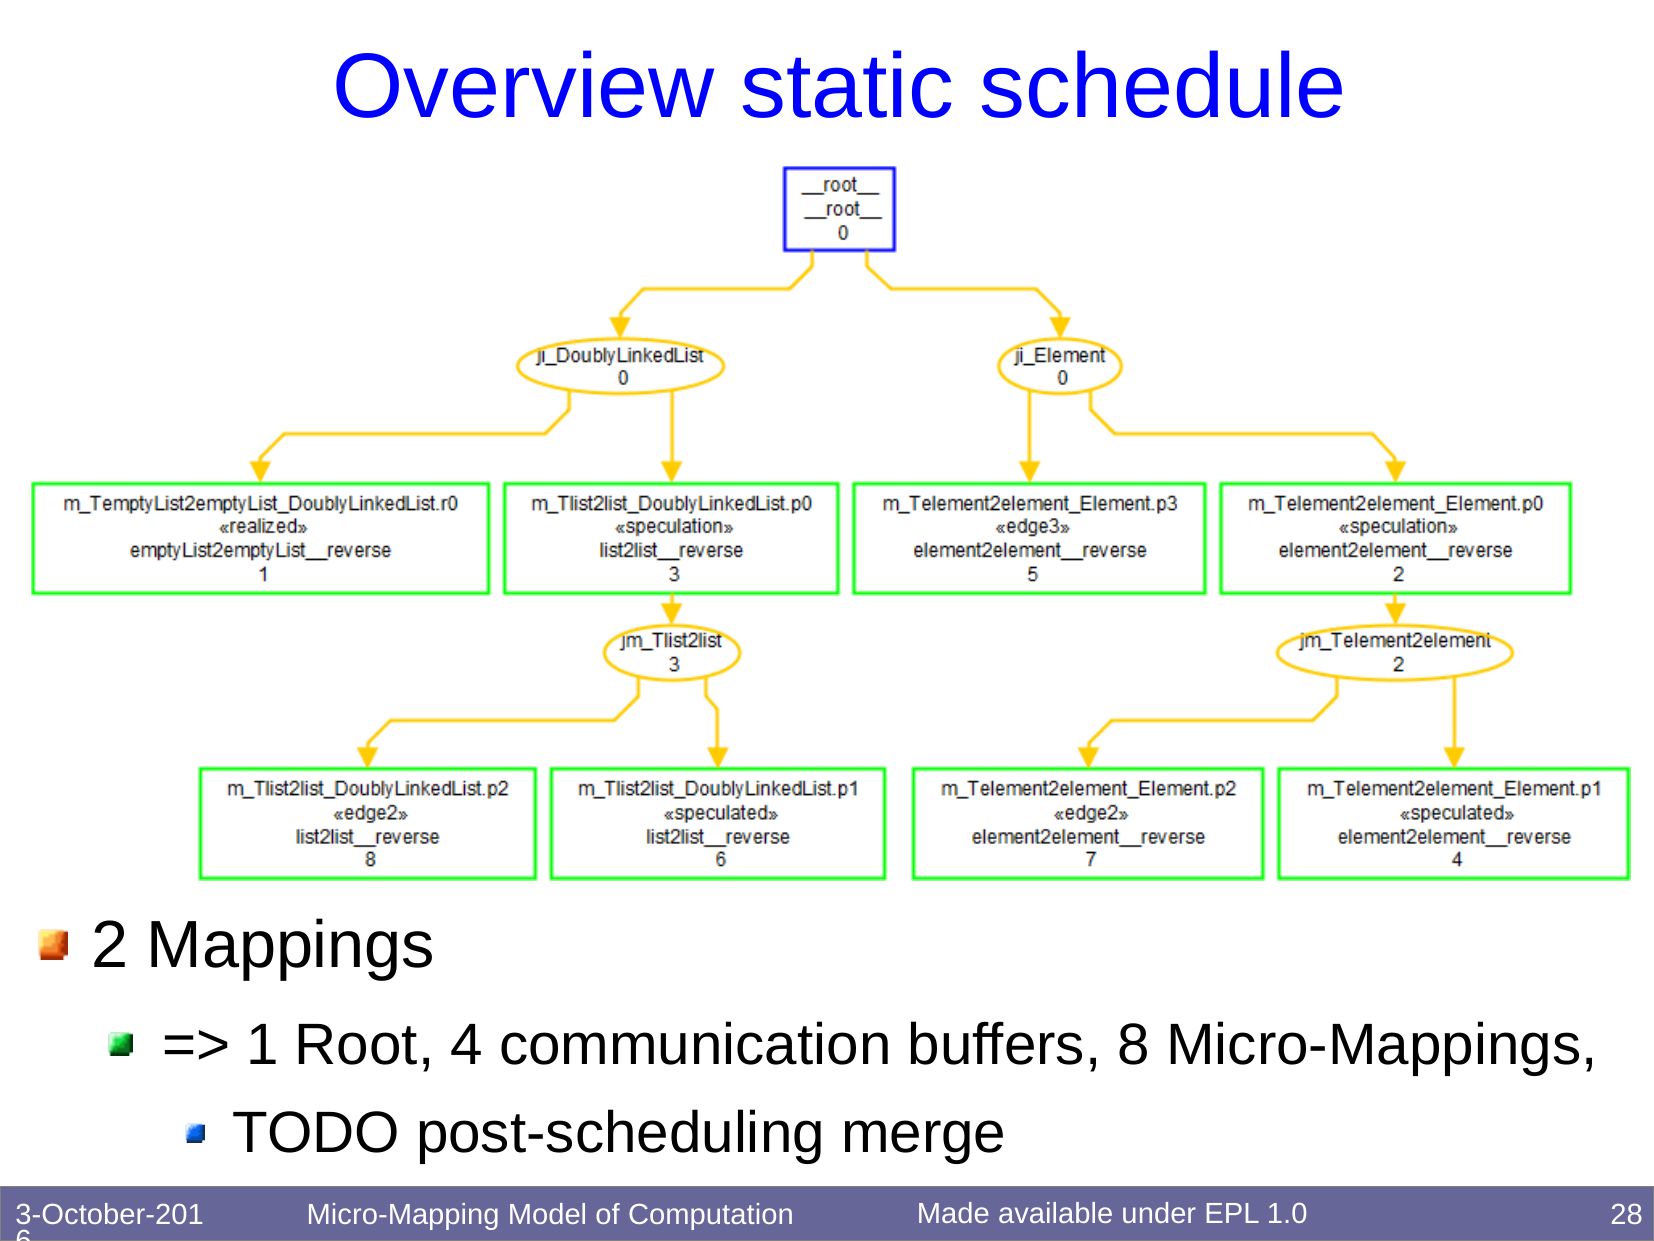

# Overview static schedule
2 Mappings
=> 1 Root, 4 communication buffers, 8 Micro-Mappings,
TODO post-scheduling merge
3-October-2016
Micro-Mapping Model of Computation
28